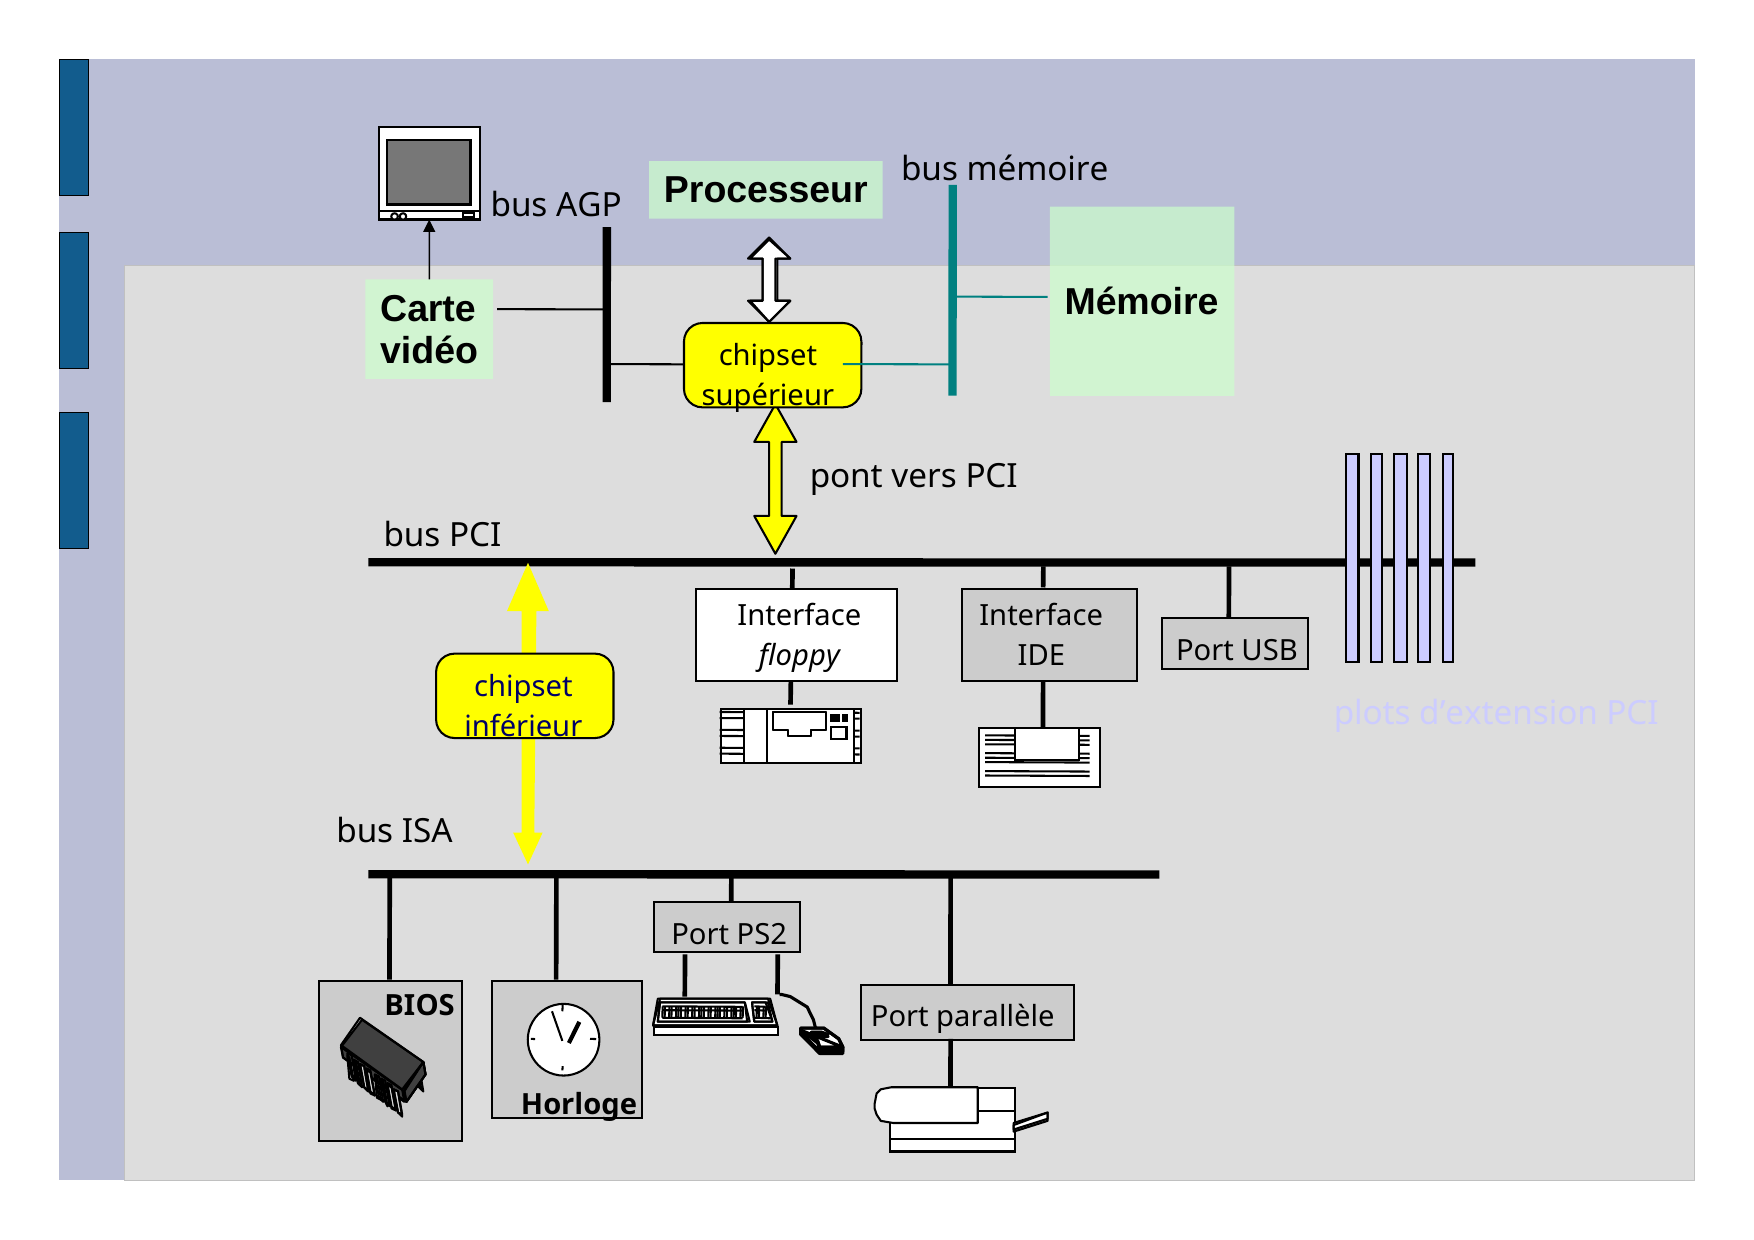

bus AGP
Carte
vidéo
bus mémoire
Processeur
Mémoire
chipset
supérieur
pont vers PCI
bus PCI
Interface
floppy
Interface
IDE
Port USB
plots d’extension PCI
chipset
inférieur
bus ISA
Port PS2
BIOS
Horloge
Port parallèle